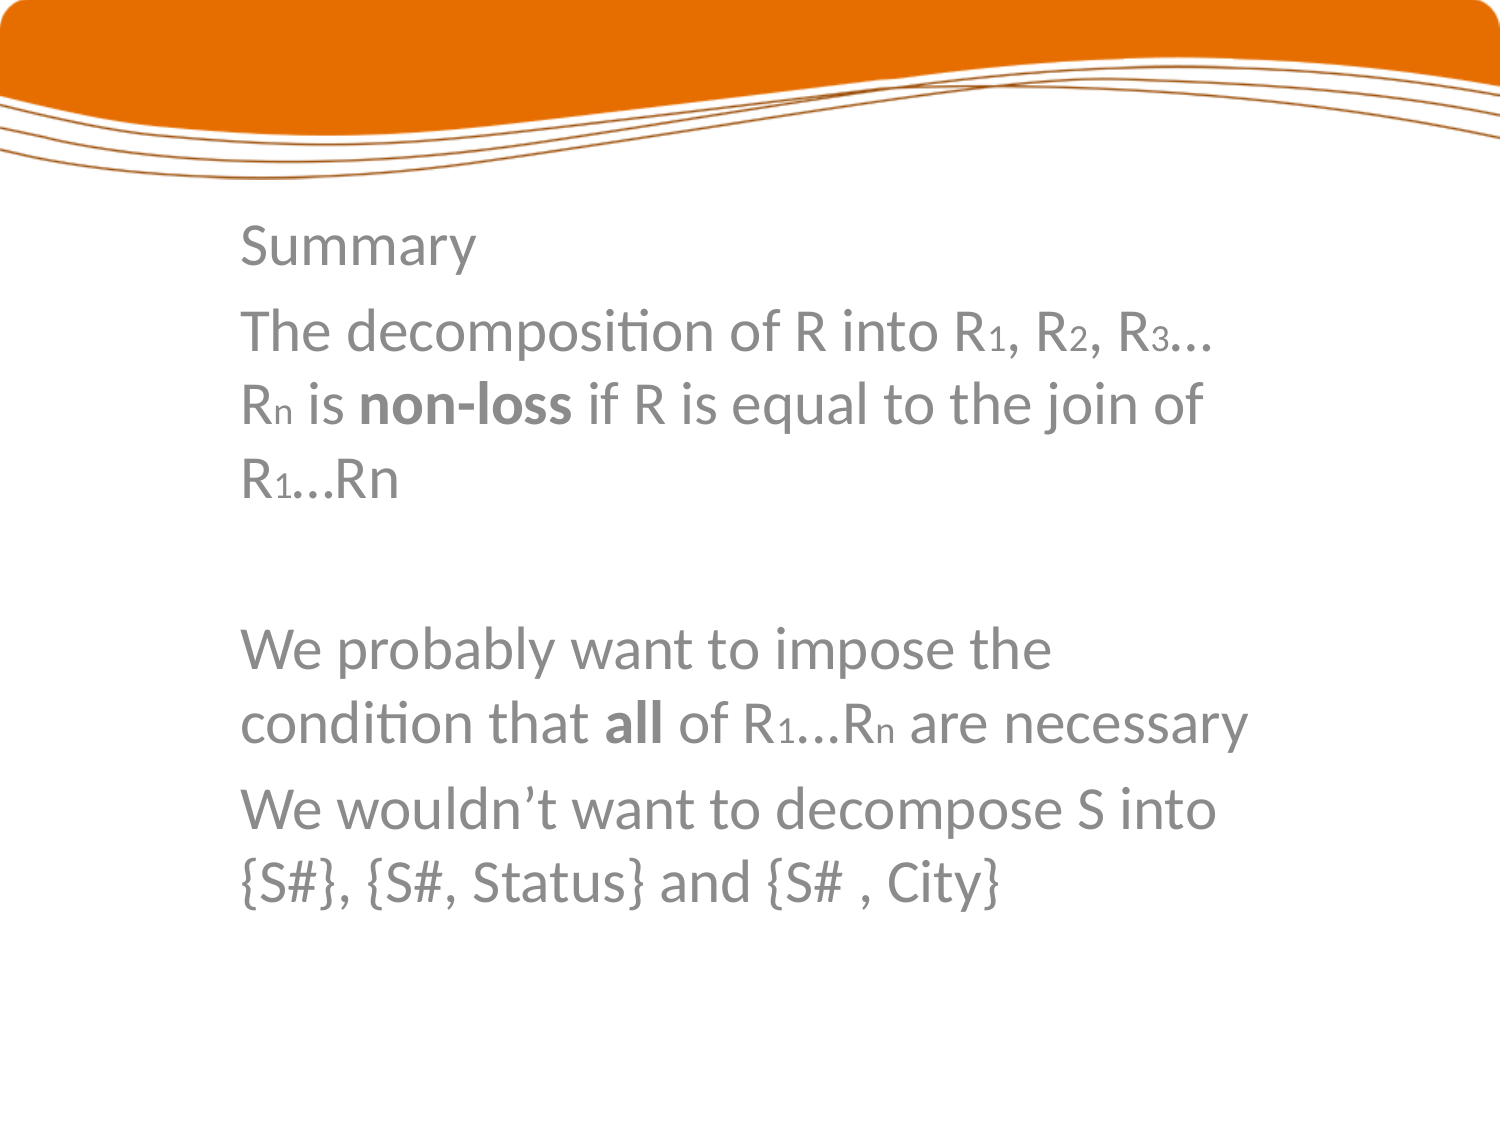

# Summary
The decomposition of R into R1, R2, R3…Rn is non-loss if R is equal to the join of R1…Rn
We probably want to impose the condition that all of R1...Rn are necessary
We wouldn’t want to decompose S into {S#}, {S#, Status} and {S# , City}